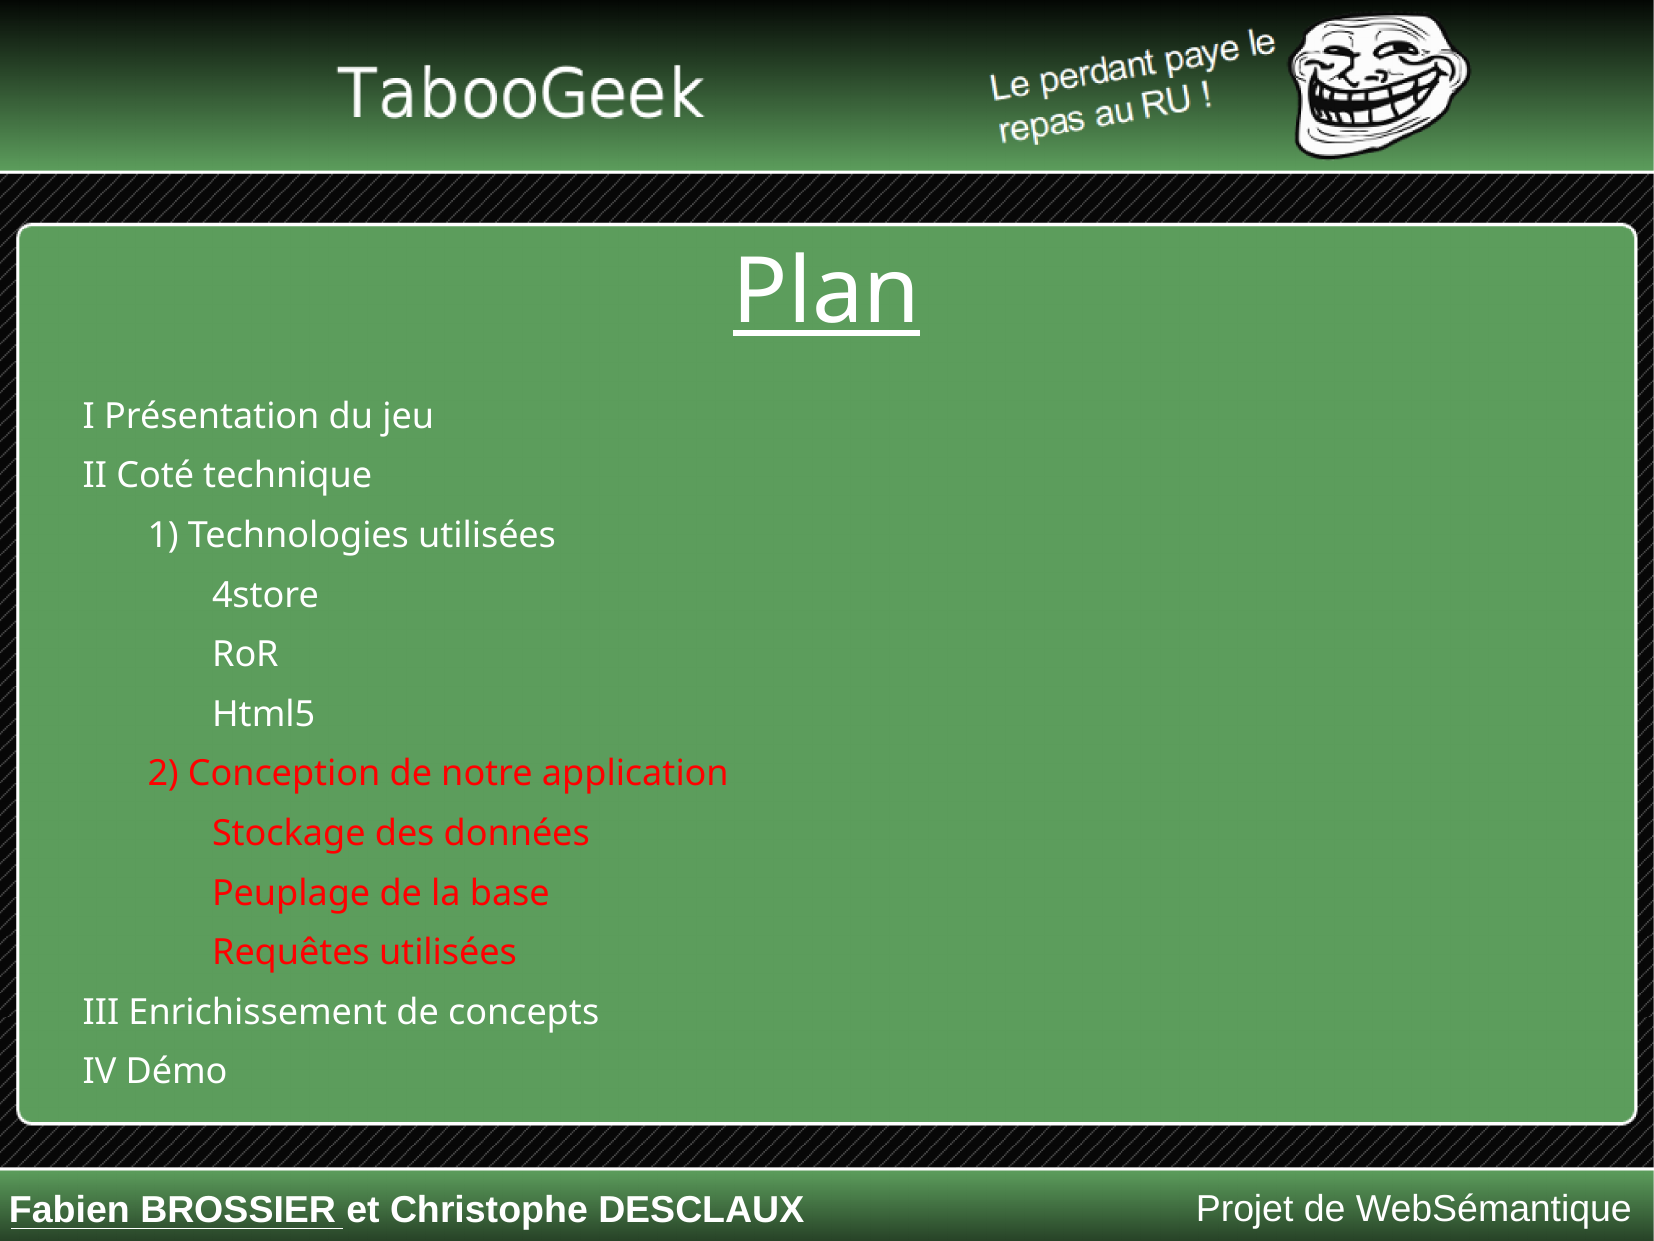

# Plan
I Présentation du jeu
II Coté technique
 1) Technologies utilisées
 4store
 RoR
 Html5
 2) Conception de notre application
 Stockage des données
 Peuplage de la base
 Requêtes utilisées
III Enrichissement de concepts
IV Démo